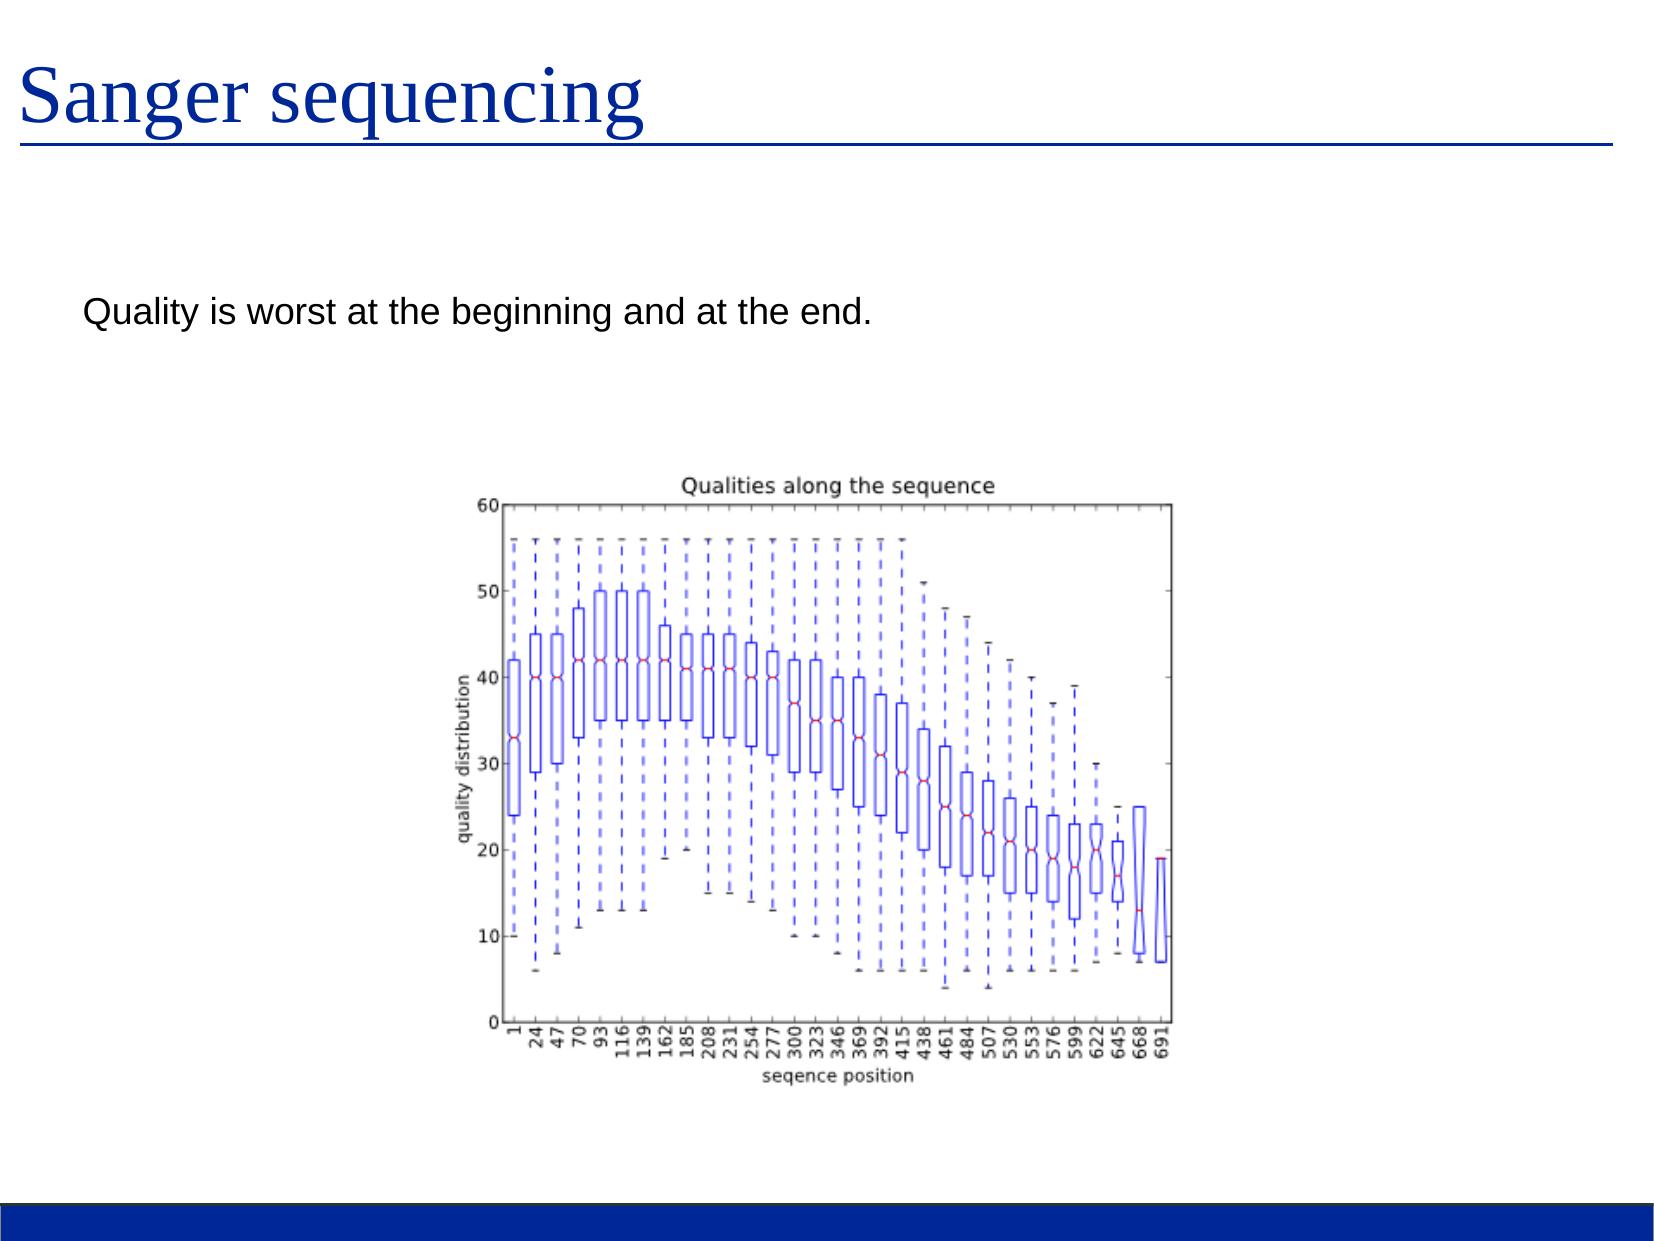

# Sanger sequencing
Quality is worst at the beginning and at the end.